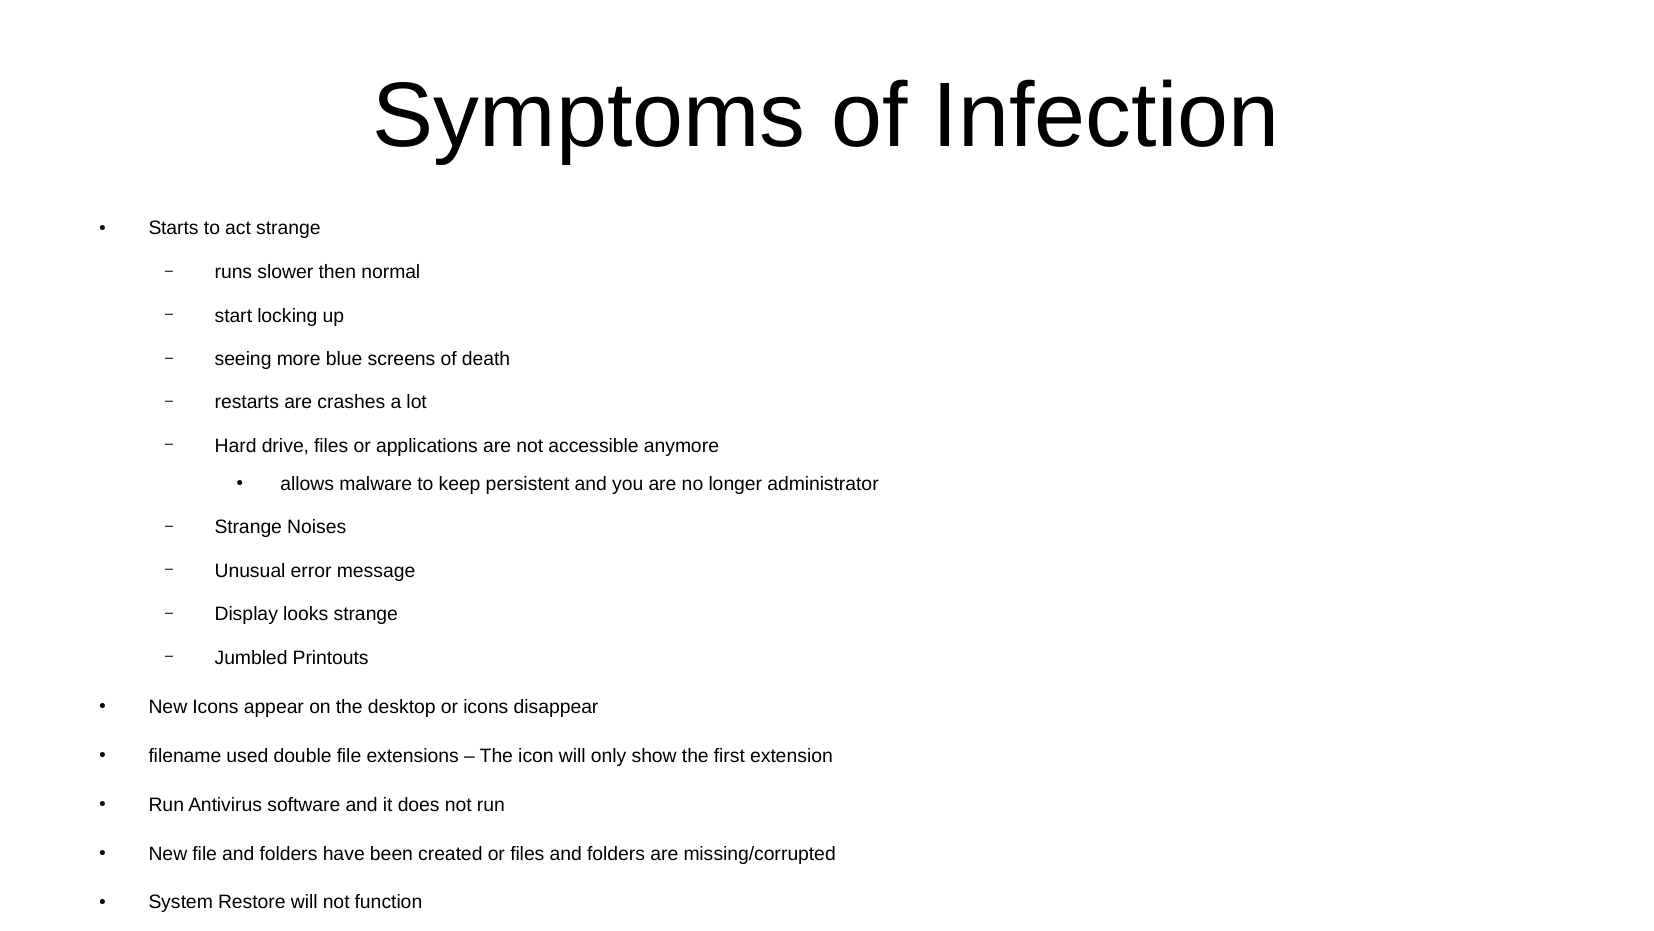

# Symptoms of Infection
Starts to act strange
runs slower then normal
start locking up
seeing more blue screens of death
restarts are crashes a lot
Hard drive, files or applications are not accessible anymore
allows malware to keep persistent and you are no longer administrator
Strange Noises
Unusual error message
Display looks strange
Jumbled Printouts
New Icons appear on the desktop or icons disappear
filename used double file extensions – The icon will only show the first extension
Run Antivirus software and it does not run
New file and folders have been created or files and folders are missing/corrupted
System Restore will not function